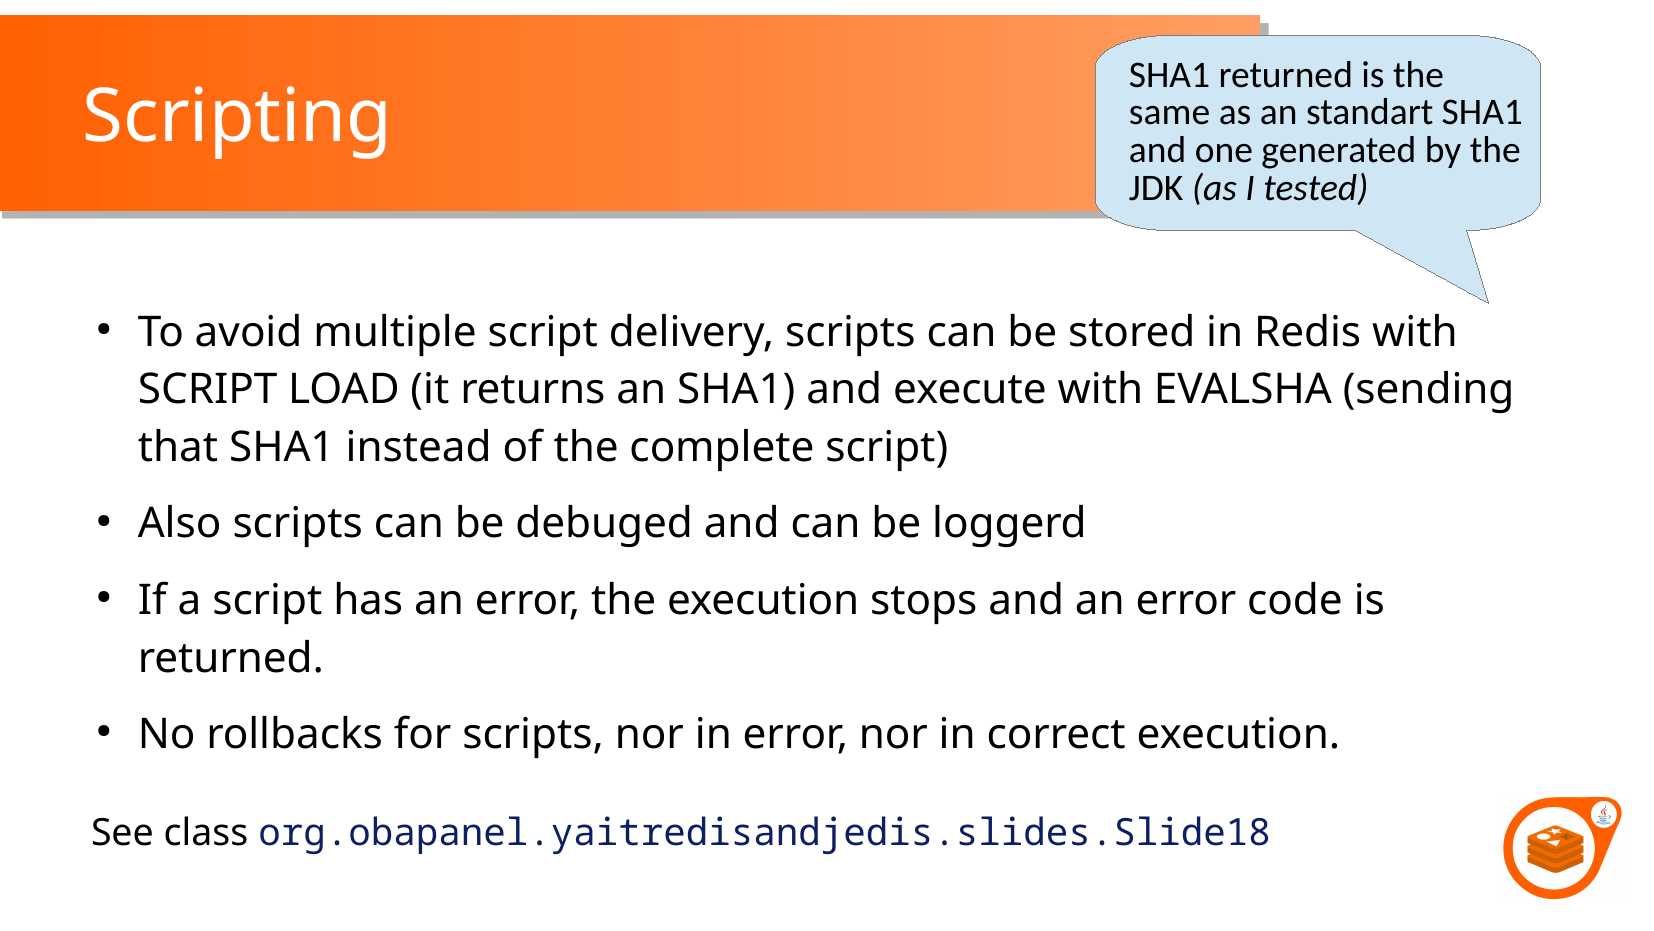

# Scripting
SHA1 returned is the same as an standart SHA1 and one generated by the JDK (as I tested)
To avoid multiple script delivery, scripts can be stored in Redis with SCRIPT LOAD (it returns an SHA1) and execute with EVALSHA (sending that SHA1 instead of the complete script)
Also scripts can be debuged and can be loggerd
If a script has an error, the execution stops and an error code is returned.
No rollbacks for scripts, nor in error, nor in correct execution.
See class org.obapanel.yaitredisandjedis.slides.Slide18